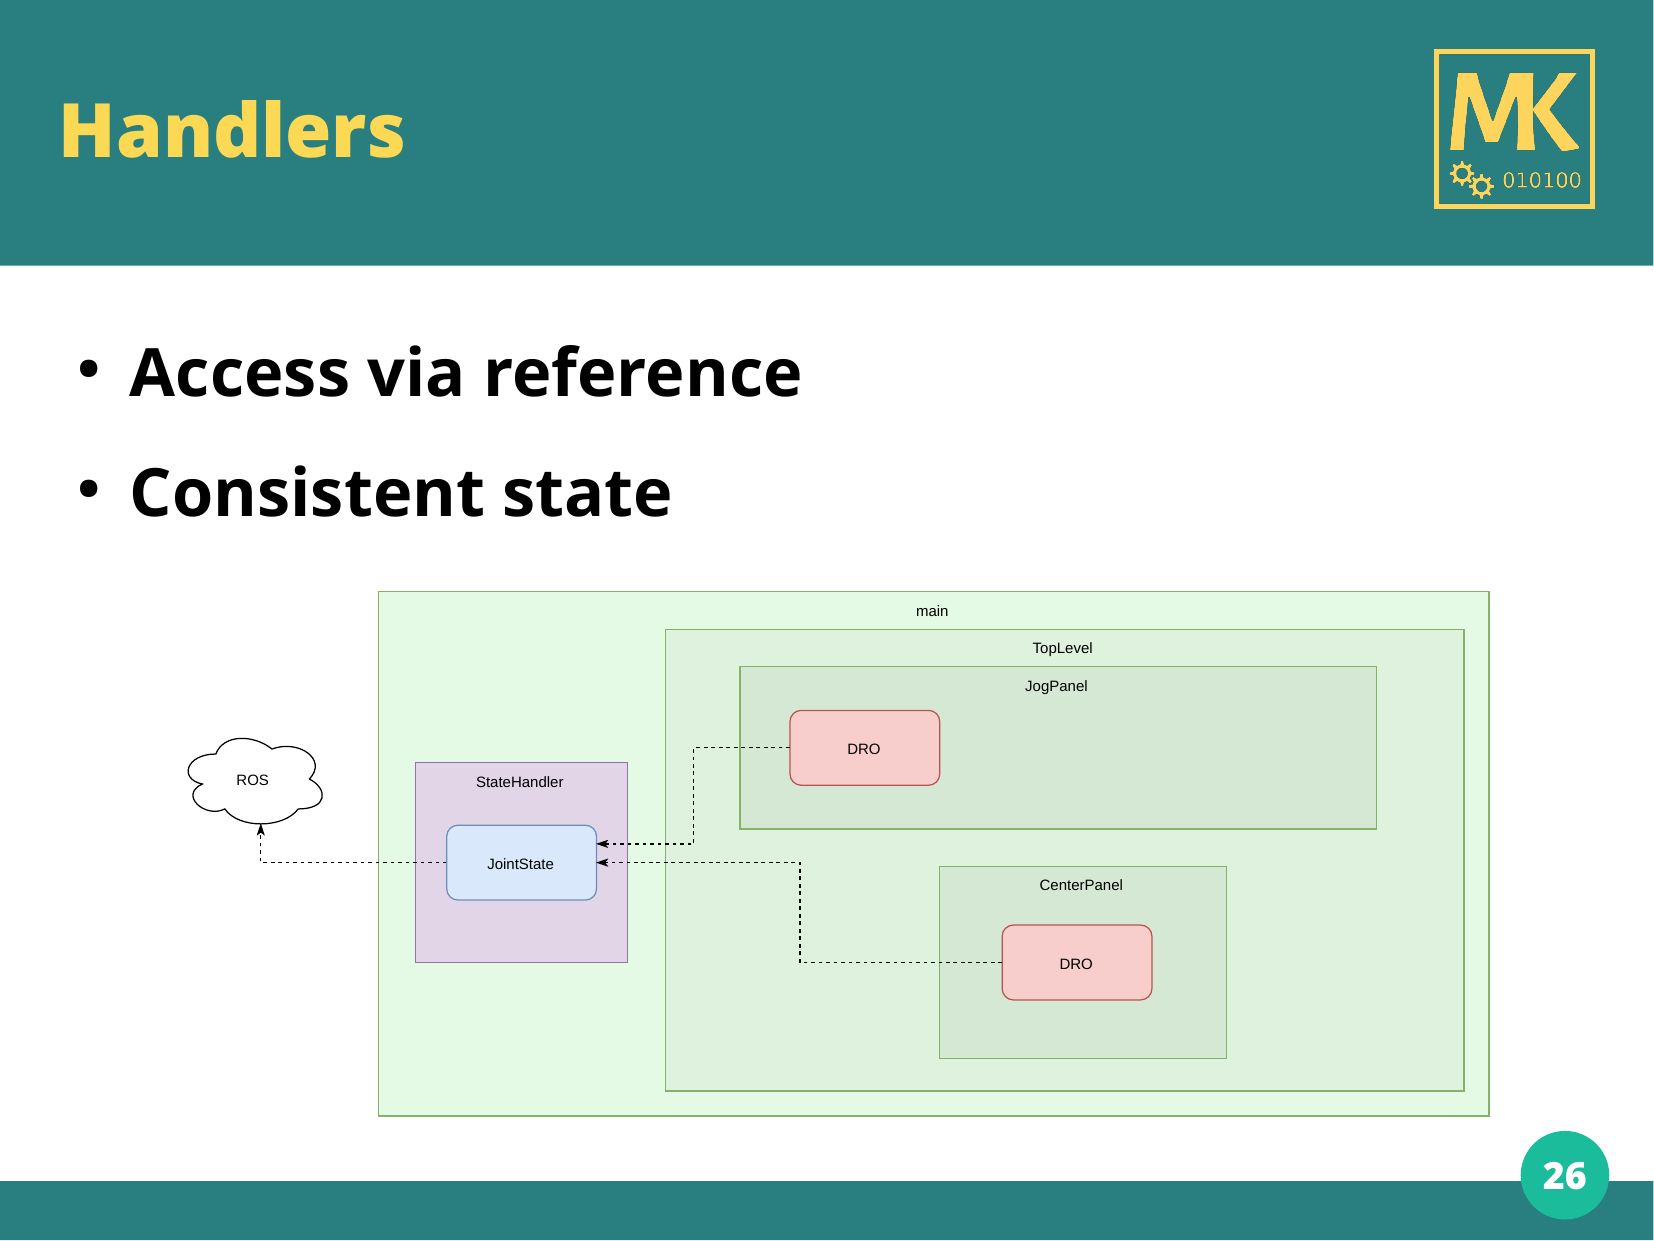

# Handlers
Access via reference
Consistent state
26